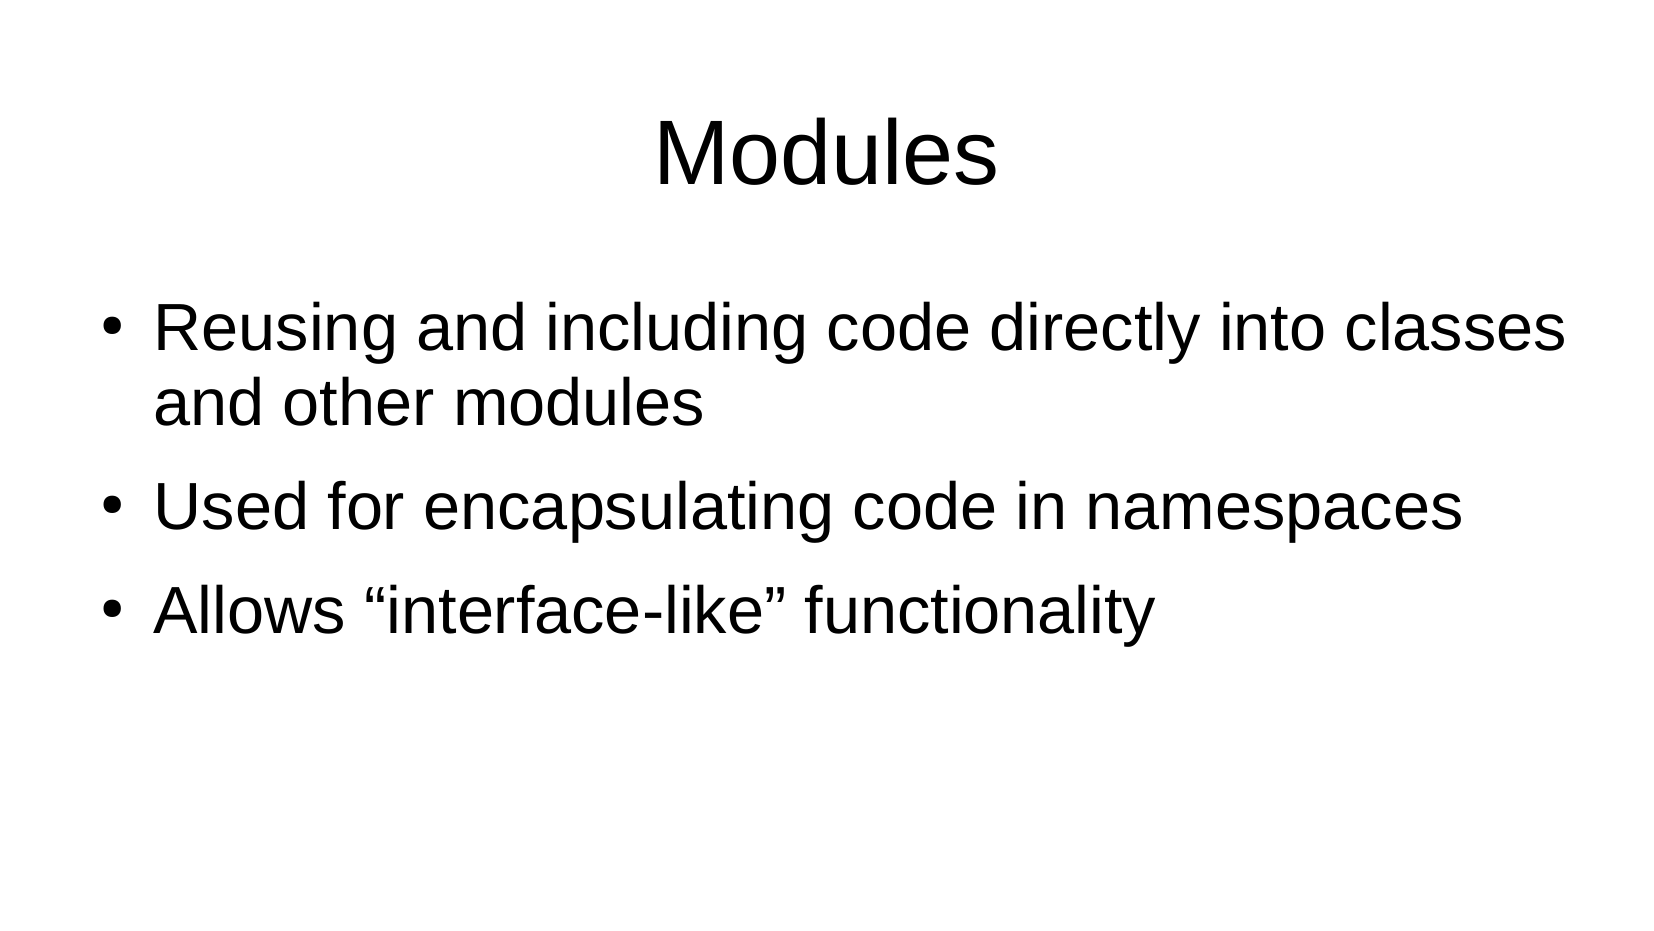

# Modules
Reusing and including code directly into classes and other modules
Used for encapsulating code in namespaces
Allows “interface-like” functionality